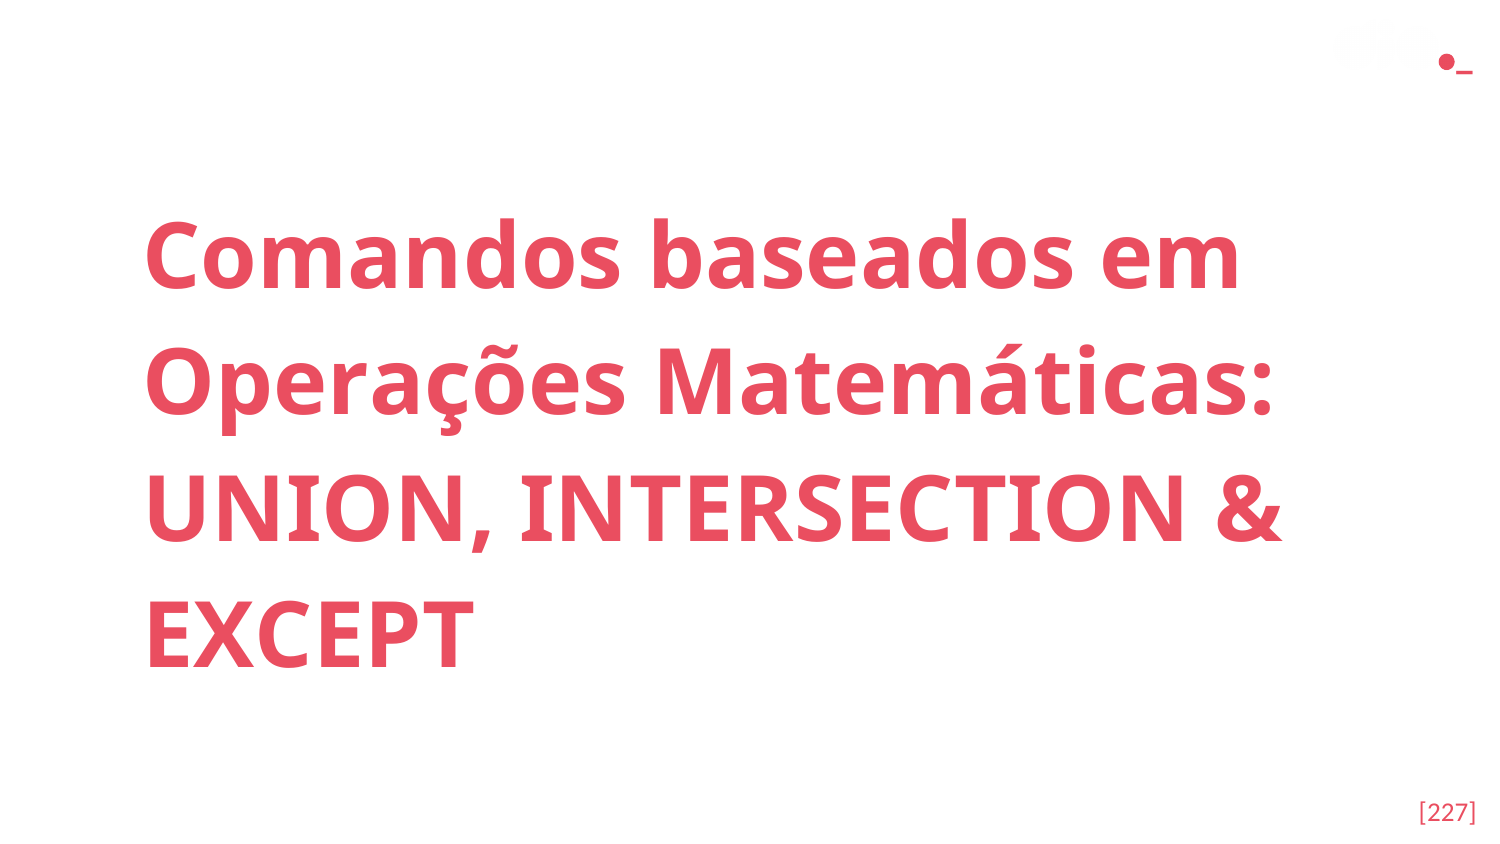

Comandos baseados em Operações Matemáticas:
UNION, INTERSECTION & EXCEPT